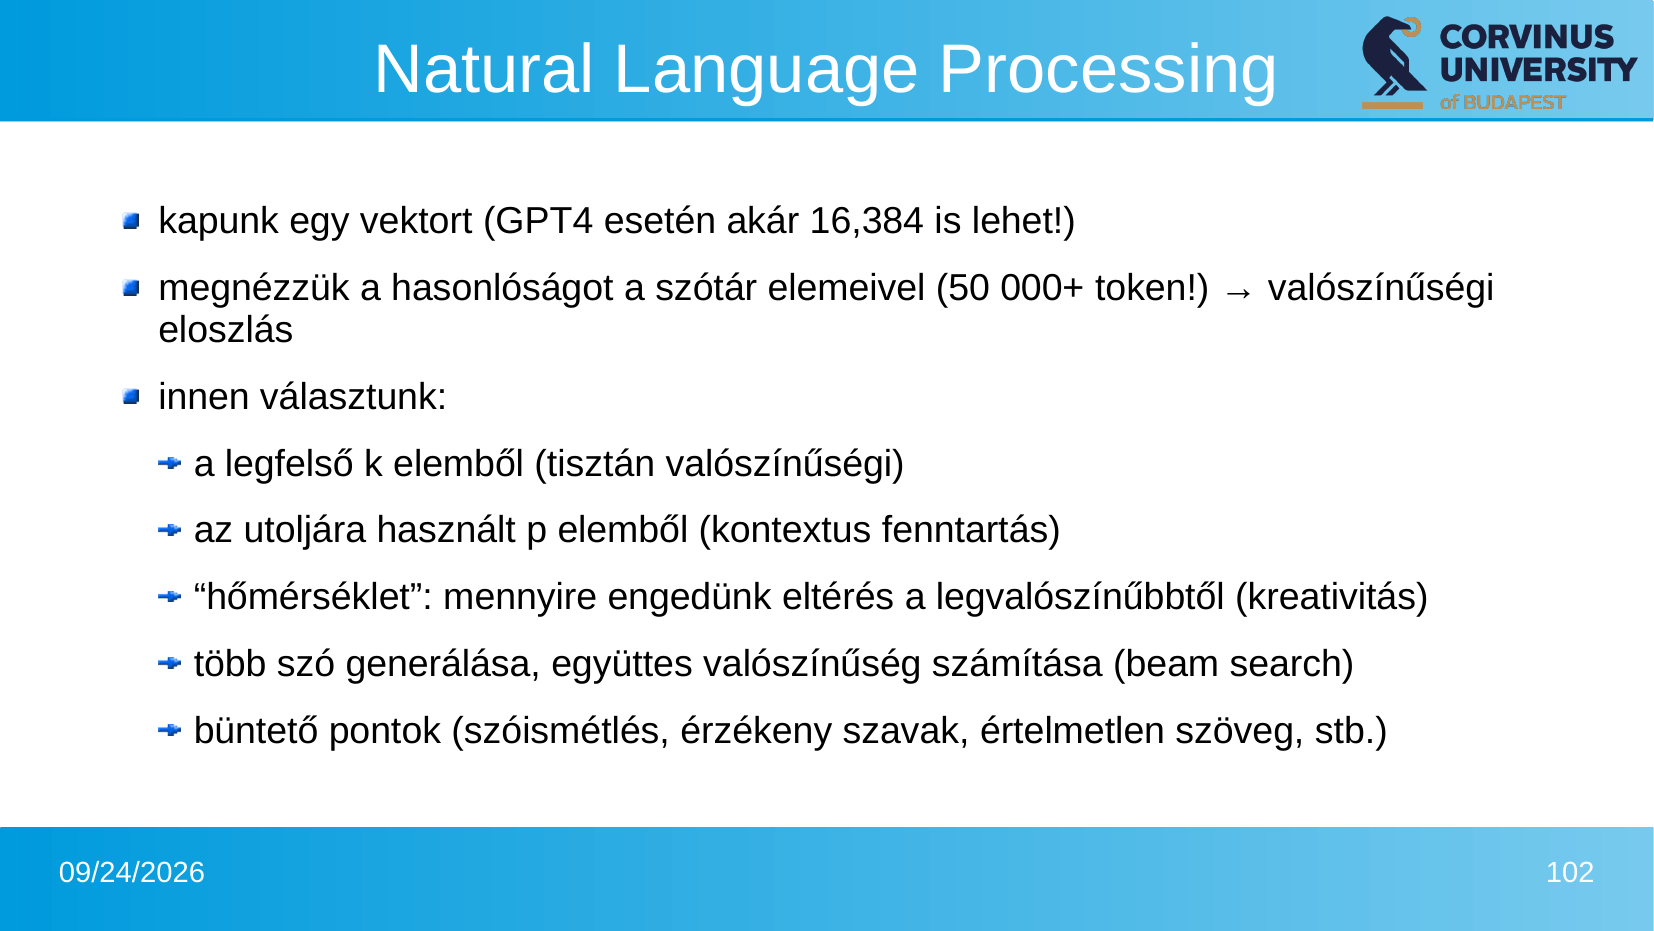

# Natural Language Processing
kapunk egy vektort (GPT4 esetén akár 16,384 is lehet!)
megnézzük a hasonlóságot a szótár elemeivel (50 000+ token!) → valószínűségi eloszlás
innen választunk:
a legfelső k elemből (tisztán valószínűségi)
az utoljára használt p elemből (kontextus fenntartás)
“hőmérséklet”: mennyire engedünk eltérés a legvalószínűbbtől (kreativitás)
több szó generálása, együttes valószínűség számítása (beam search)
büntető pontok (szóismétlés, érzékeny szavak, értelmetlen szöveg, stb.)
102